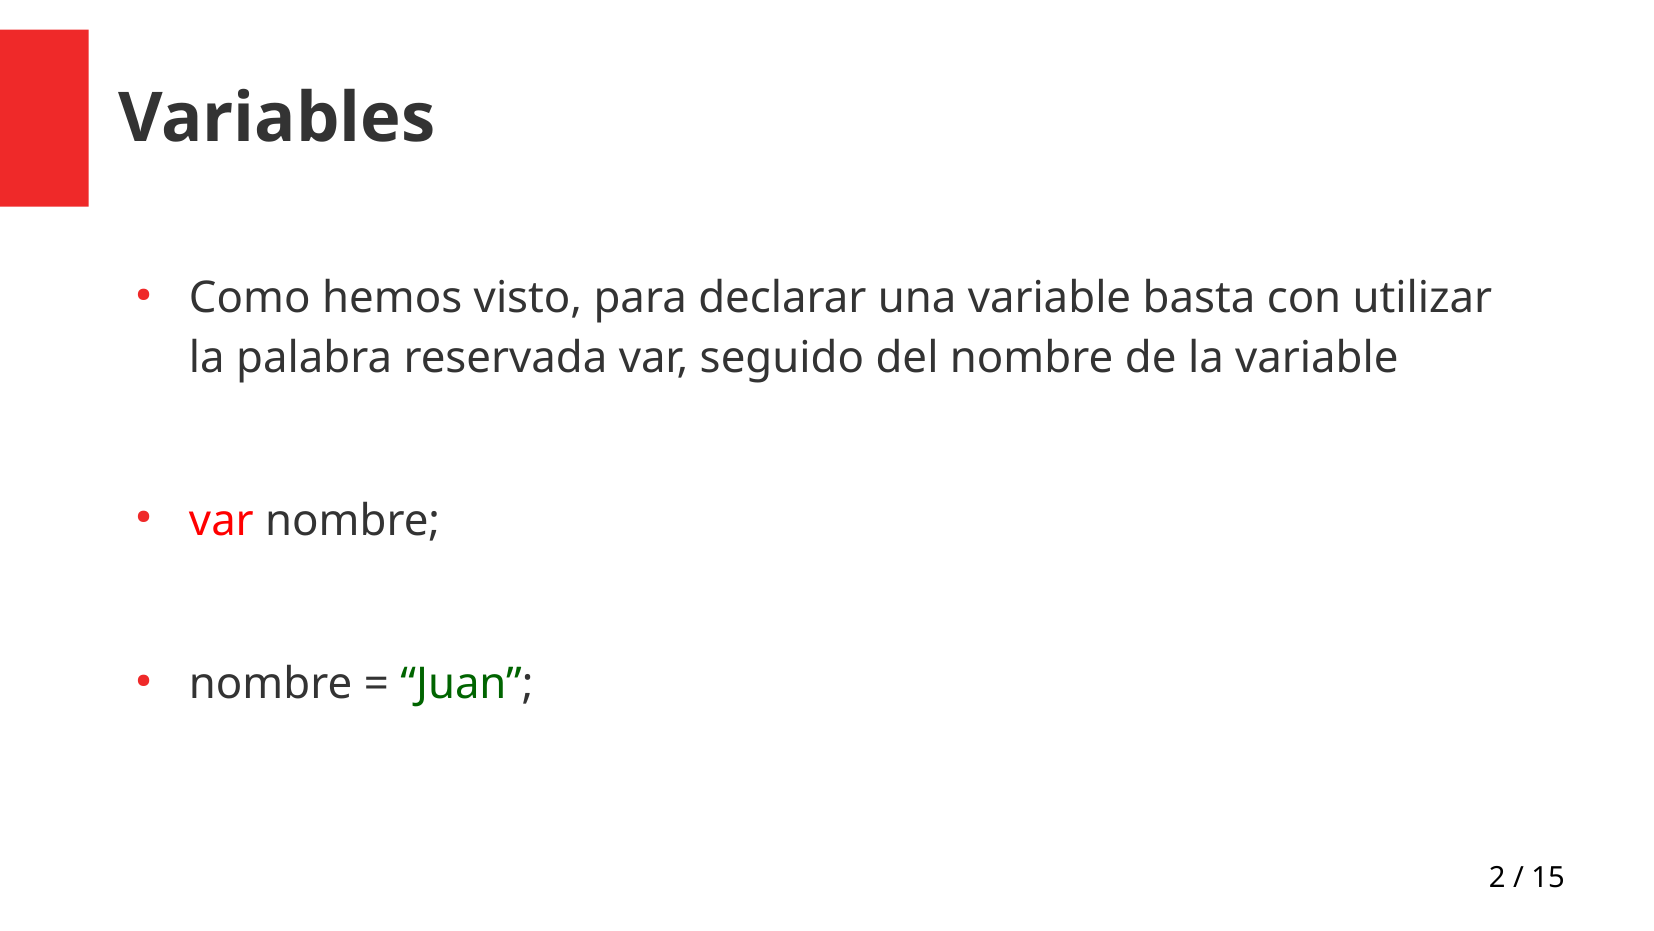

# Variables
Como hemos visto, para declarar una variable basta con utilizar la palabra reservada var, seguido del nombre de la variable
var nombre;
nombre = “Juan”;
2